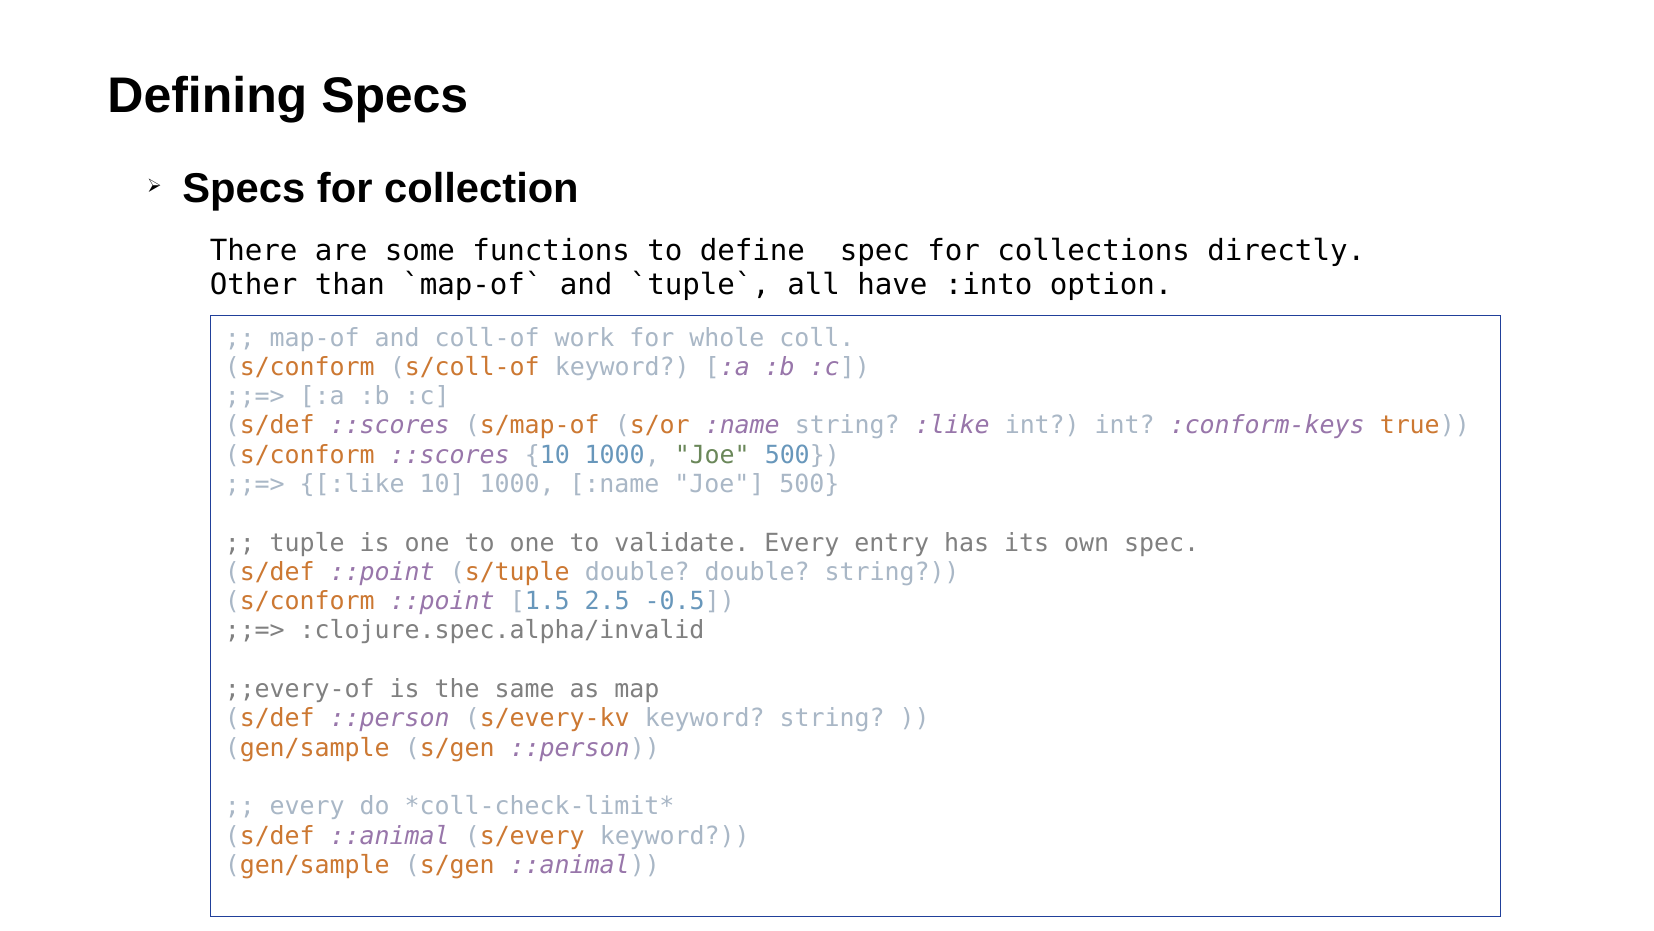

Defining Specs
Specs for collection
There are some functions to define spec for collections directly.
Other than `map-of` and `tuple`, all have :into option.
;; map-of and coll-of work for whole coll.
(s/conform (s/coll-of keyword?) [:a :b :c])
;;=> [:a :b :c]
(s/def ::scores (s/map-of (s/or :name string? :like int?) int? :conform-keys true))
(s/conform ::scores {10 1000, "Joe" 500})
;;=> {[:like 10] 1000, [:name "Joe"] 500}
;; tuple is one to one to validate. Every entry has its own spec.
(s/def ::point (s/tuple double? double? string?))
(s/conform ::point [1.5 2.5 -0.5])
;;=> :clojure.spec.alpha/invalid
;;every-of is the same as map
(s/def ::person (s/every-kv keyword? string? ))
(gen/sample (s/gen ::person))
;; every do *coll-check-limit*
(s/def ::animal (s/every keyword?))
(gen/sample (s/gen ::animal))